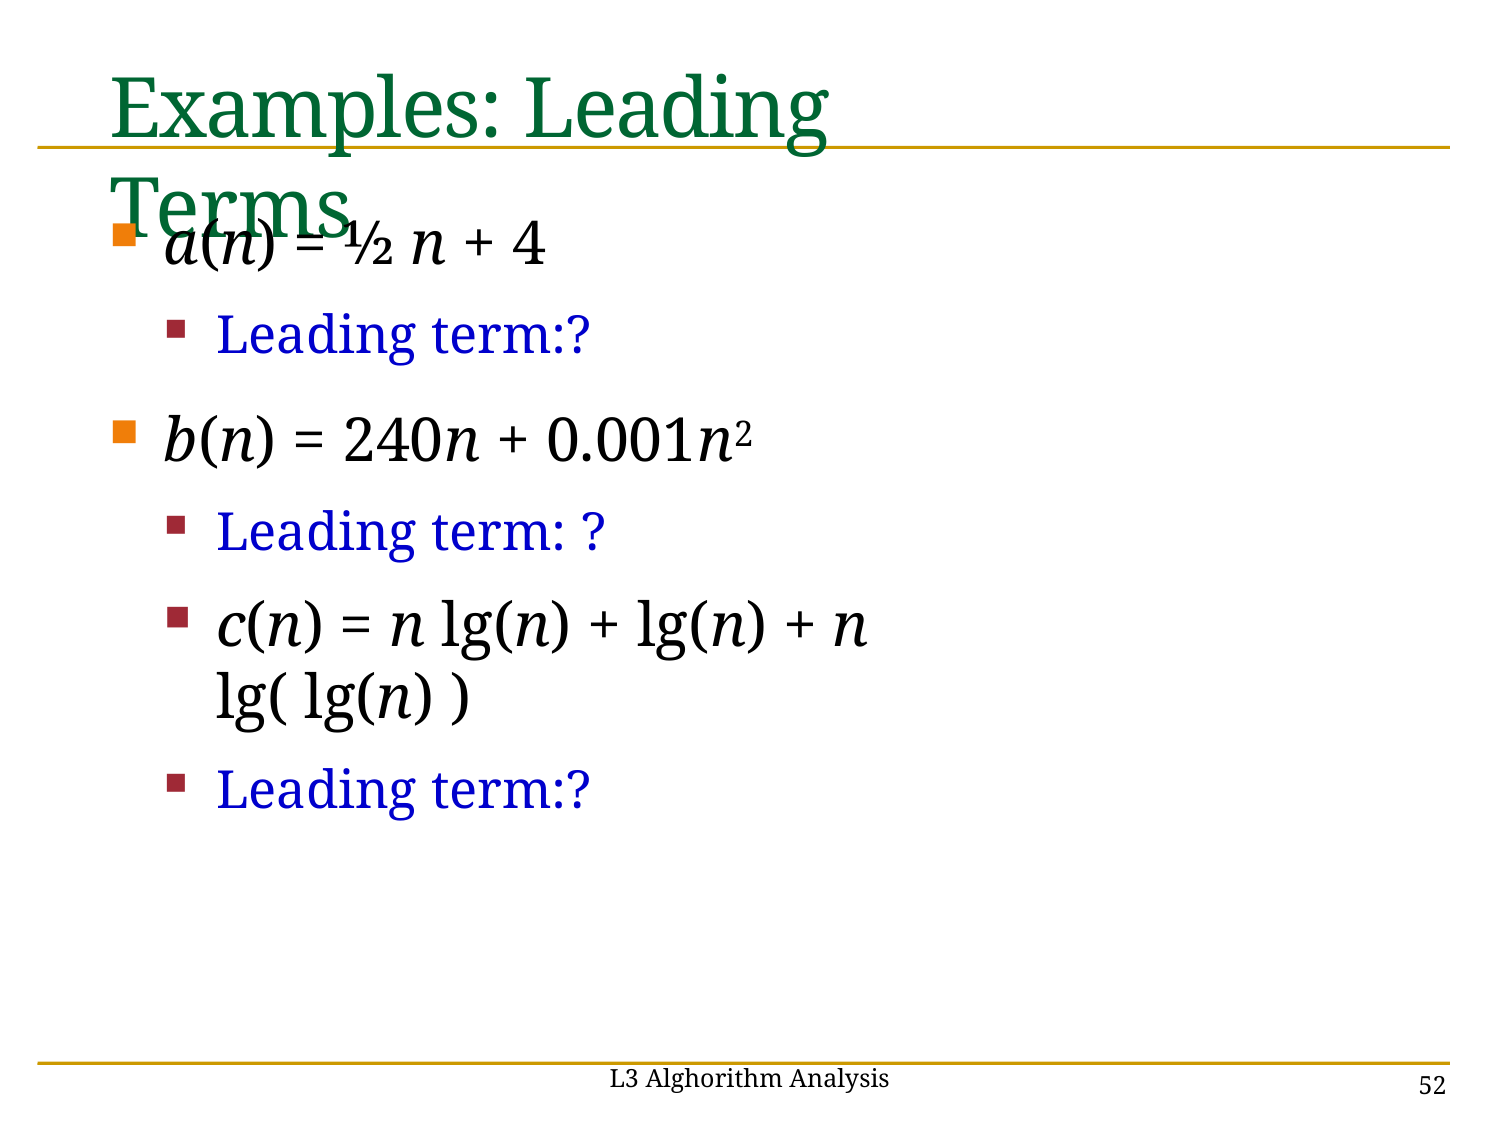

# Examples: Leading Terms
a(n) = ½ n + 4
Leading term:?
b(n) = 240n + 0.001n2
Leading term: ?
c(n) = n lg(n) + lg(n) + n lg( lg(n) )
Leading term:?
L3 Alghorithm Analysis